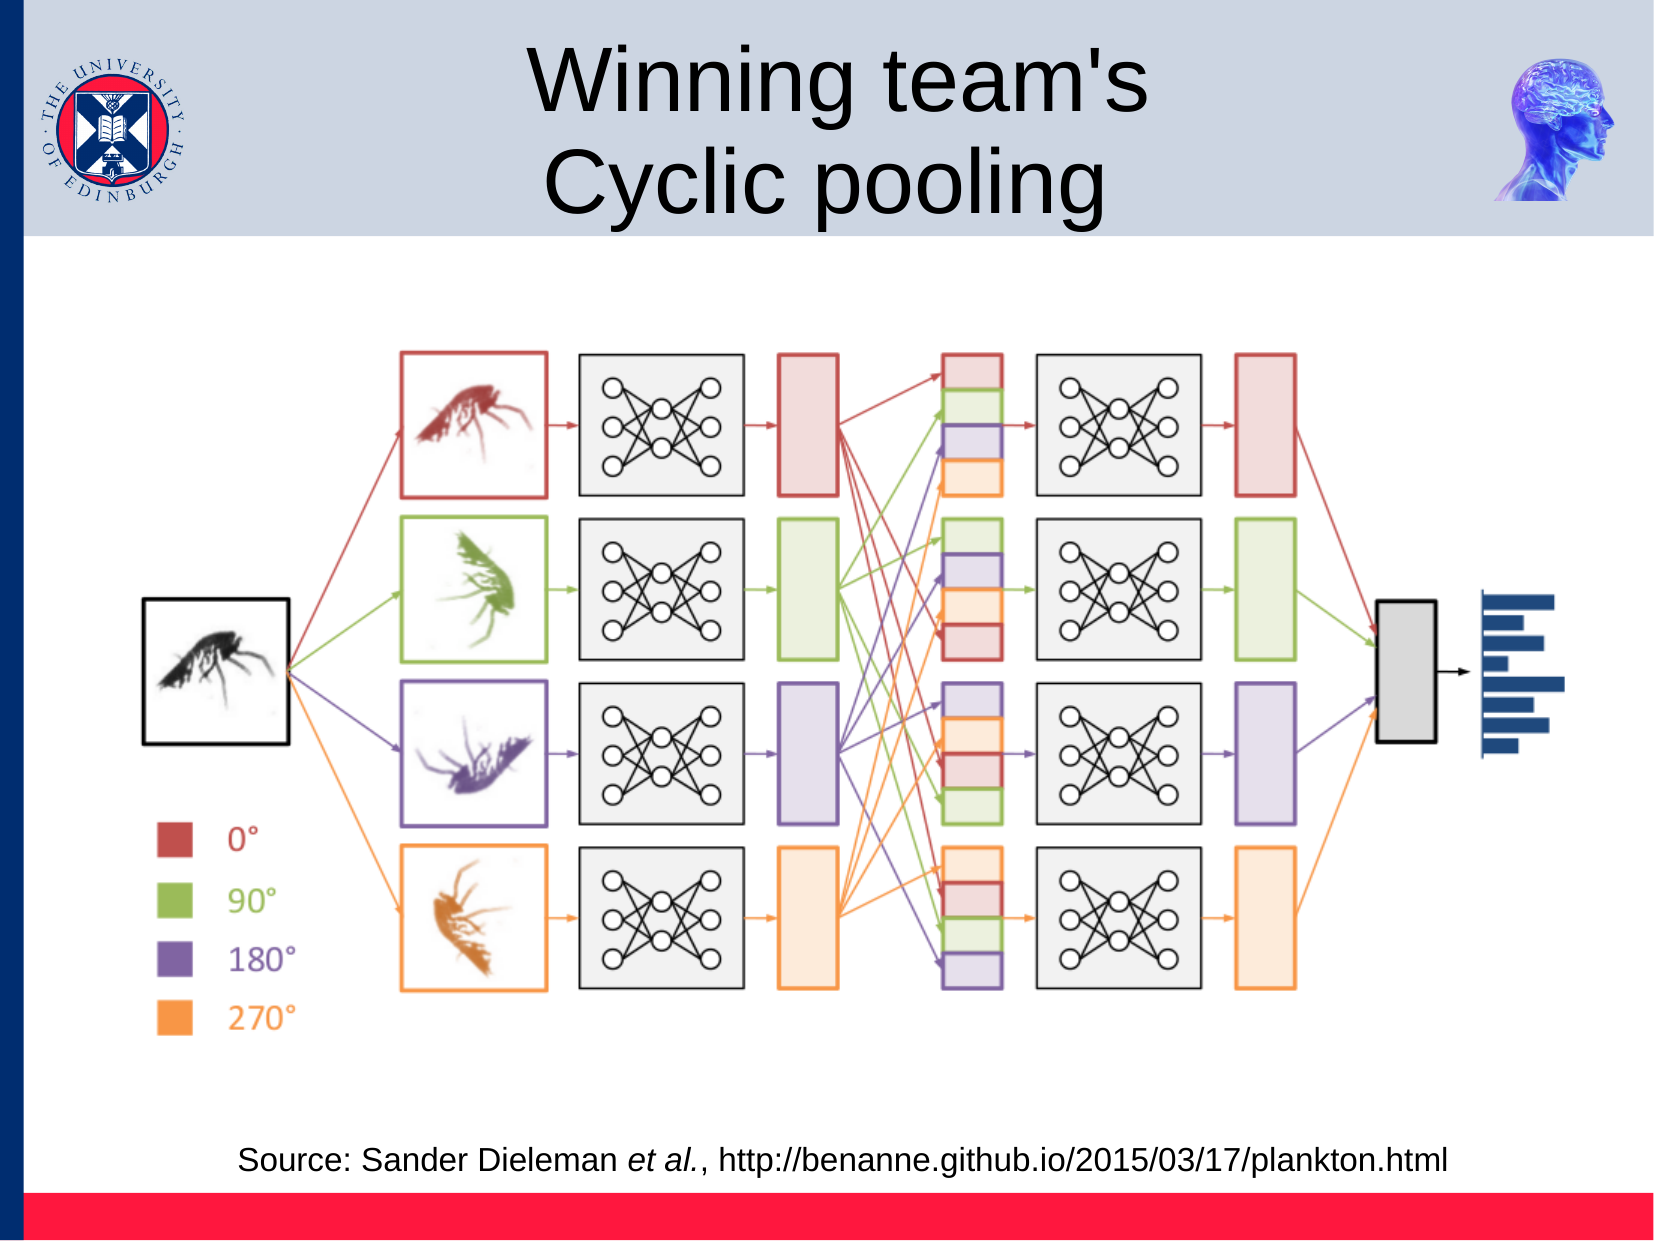

# Winning team's Cyclic pooling
Source: Sander Dieleman et al., http://benanne.github.io/2015/03/17/plankton.html